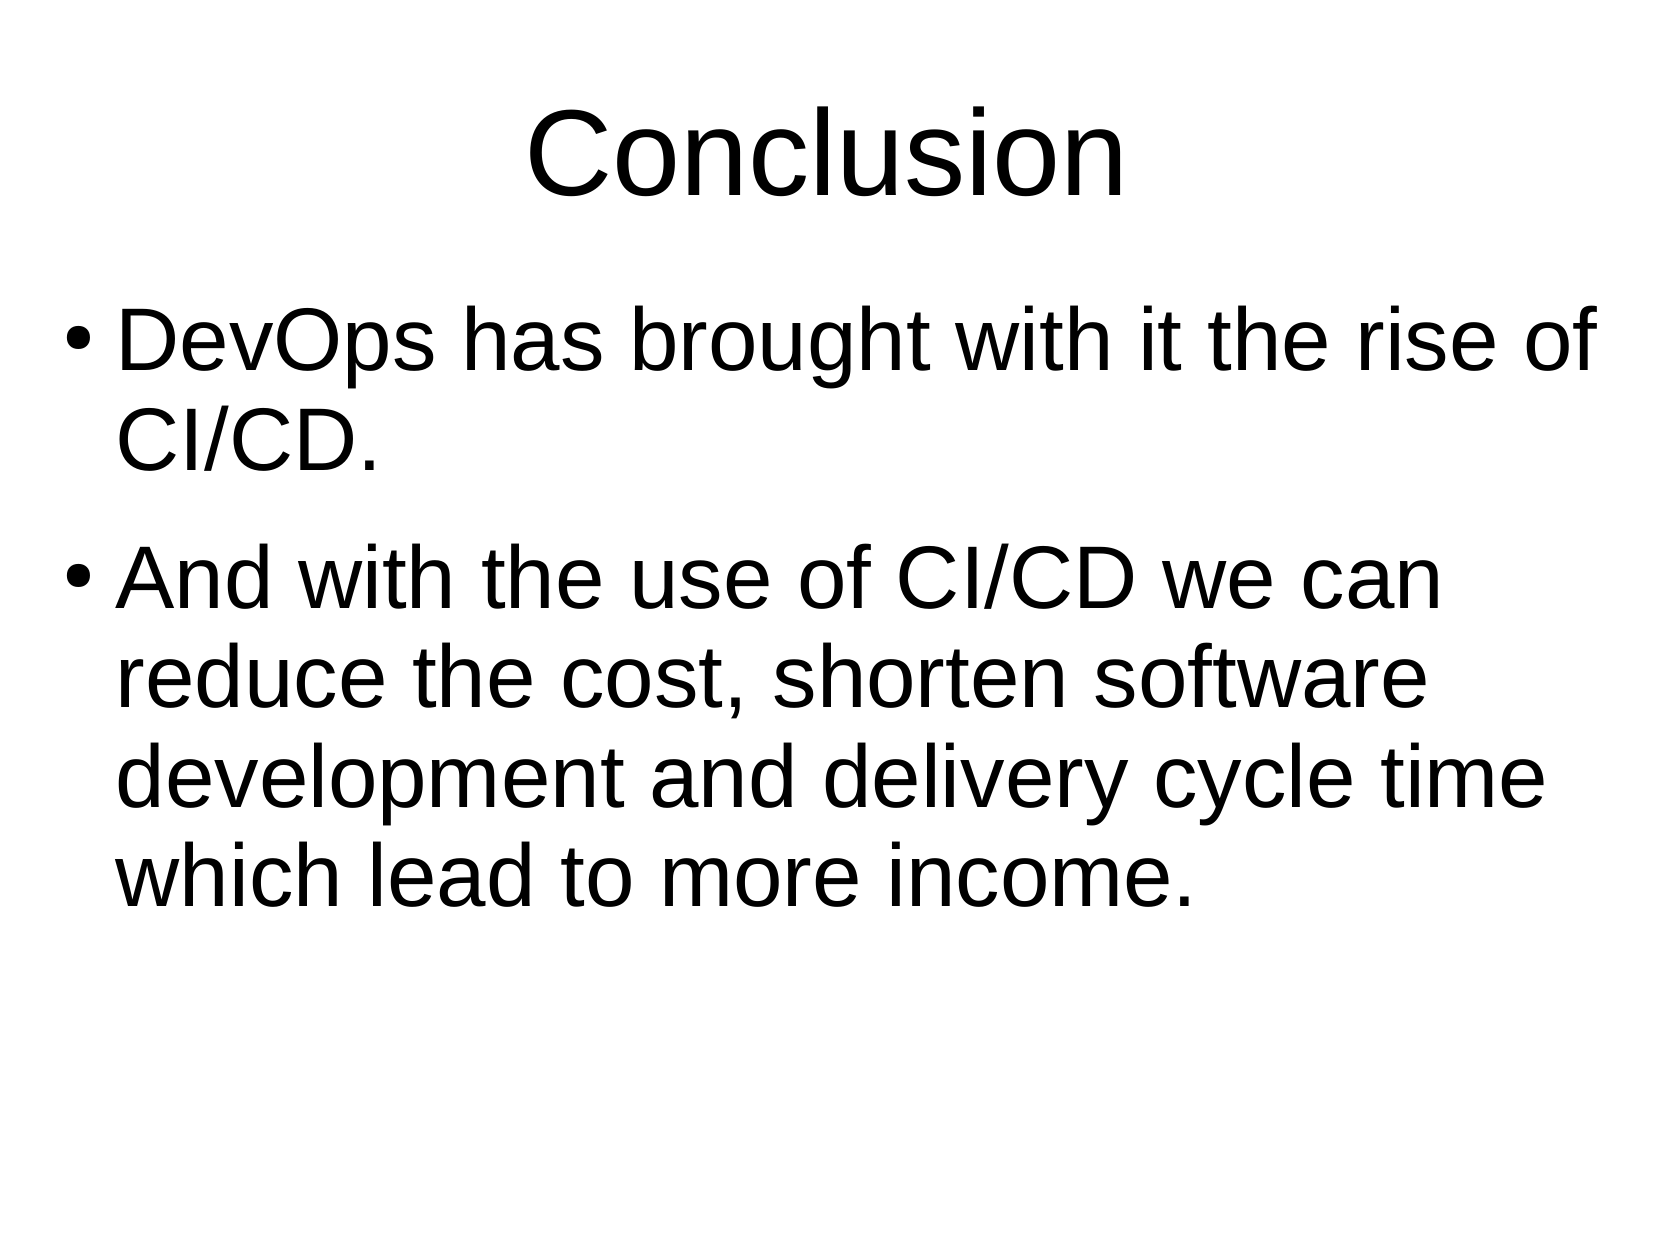

# Conclusion
DevOps has brought with it the rise of CI/CD.
And with the use of CI/CD we can reduce the cost, shorten software development and delivery cycle time which lead to more income.